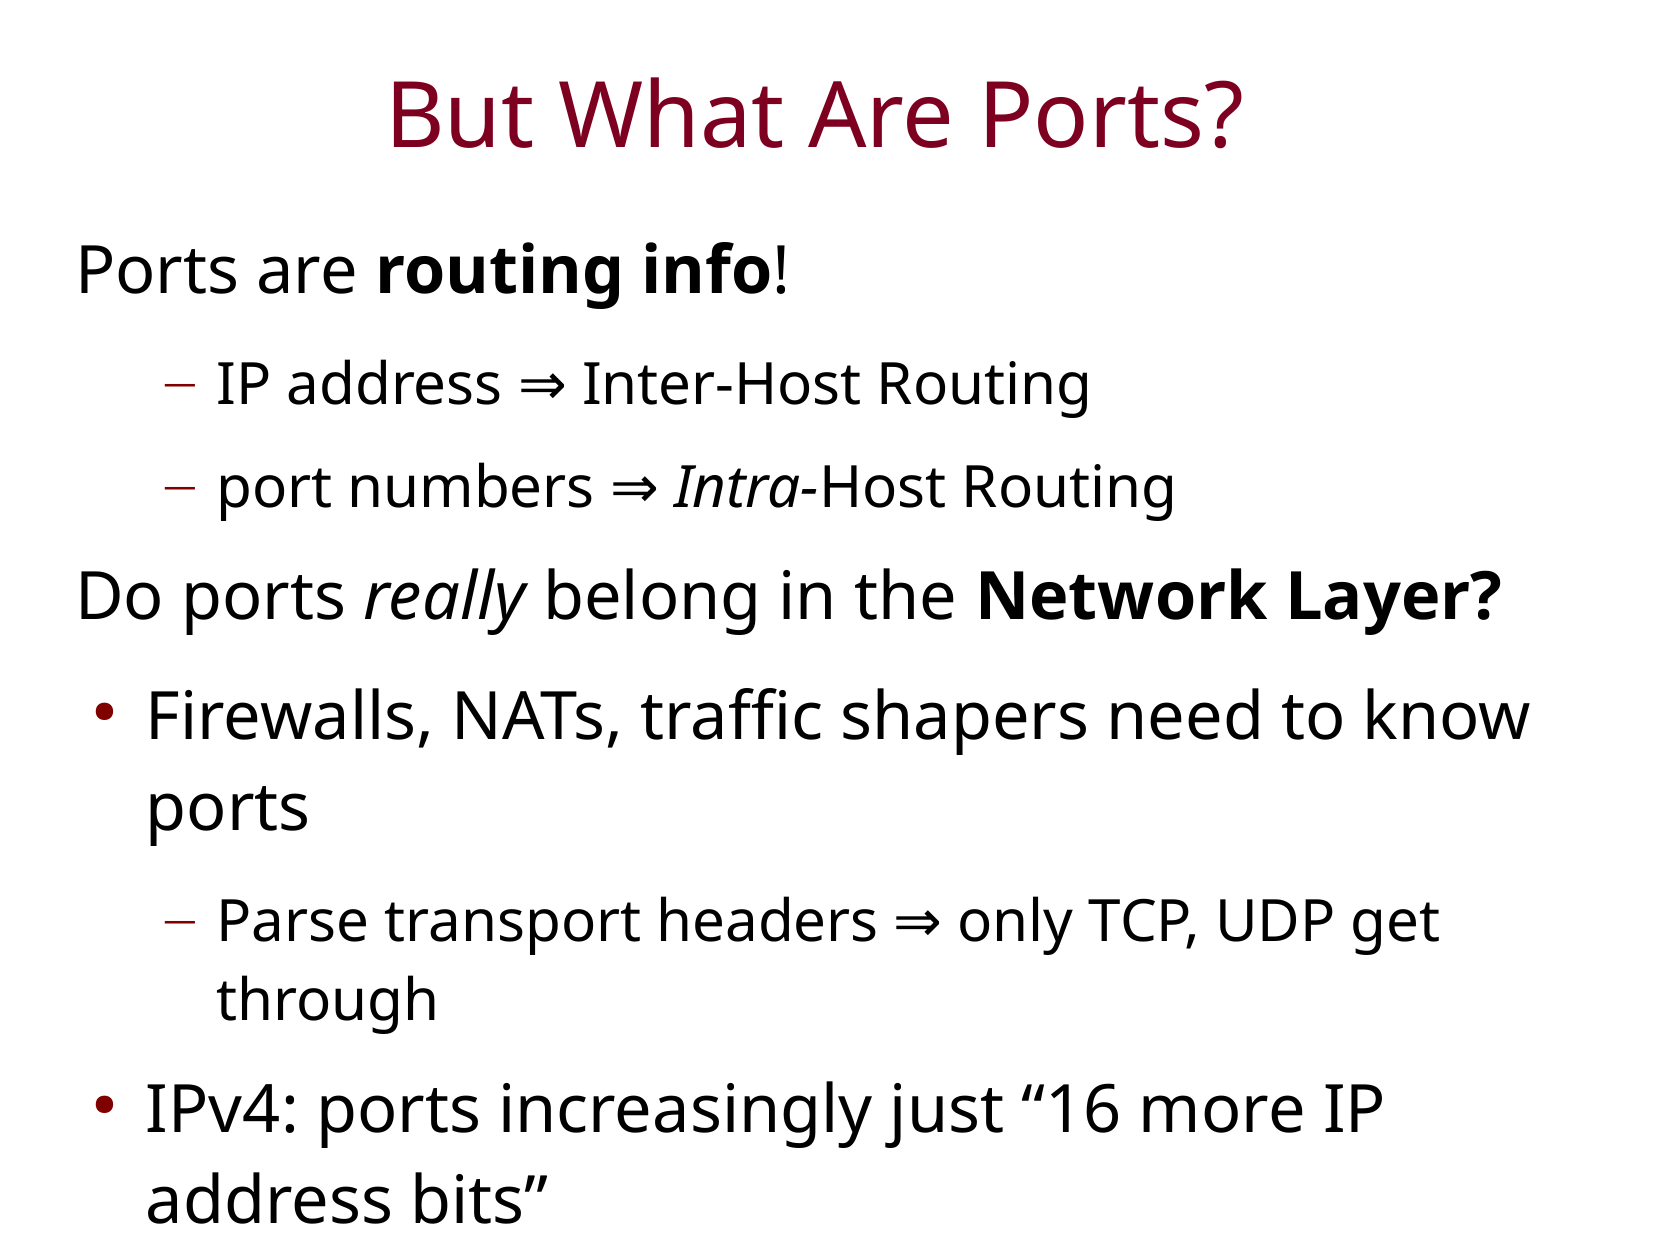

# But What Are Ports?
Ports are routing info!
IP address ⇒ Inter-Host Routing
port numbers ⇒ Intra-Host Routing
Do ports really belong in the Network Layer?
Firewalls, NATs, traffic shapers need to know ports
Parse transport headers ⇒ only TCP, UDP get through
IPv4: ports increasingly just “16 more IP address bits”
DHCP port borrowing/sharing [Despres, Bajko, Boucadair]
IPv6: could dispense with ports entirely
Assign each host a CIDR subnet, low bits = “port #”